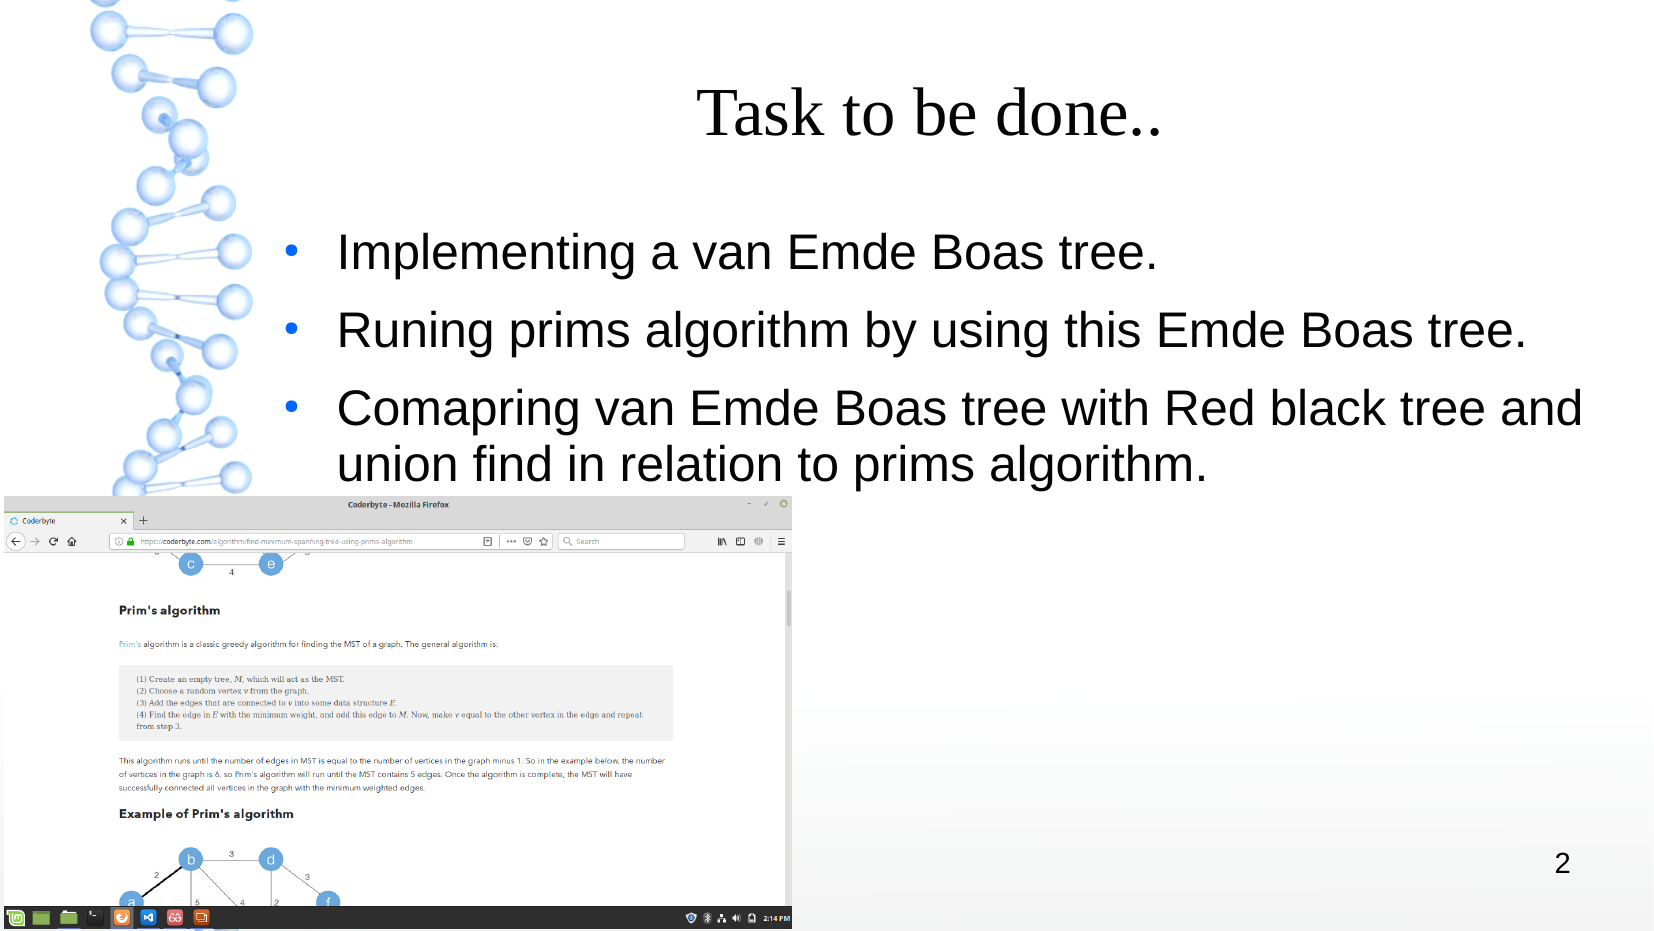

# Task to be done..
Implementing a van Emde Boas tree.
Runing prims algorithm by using this Emde Boas tree.
Comapring van Emde Boas tree with Red black tree and union find in relation to prims algorithm.
2